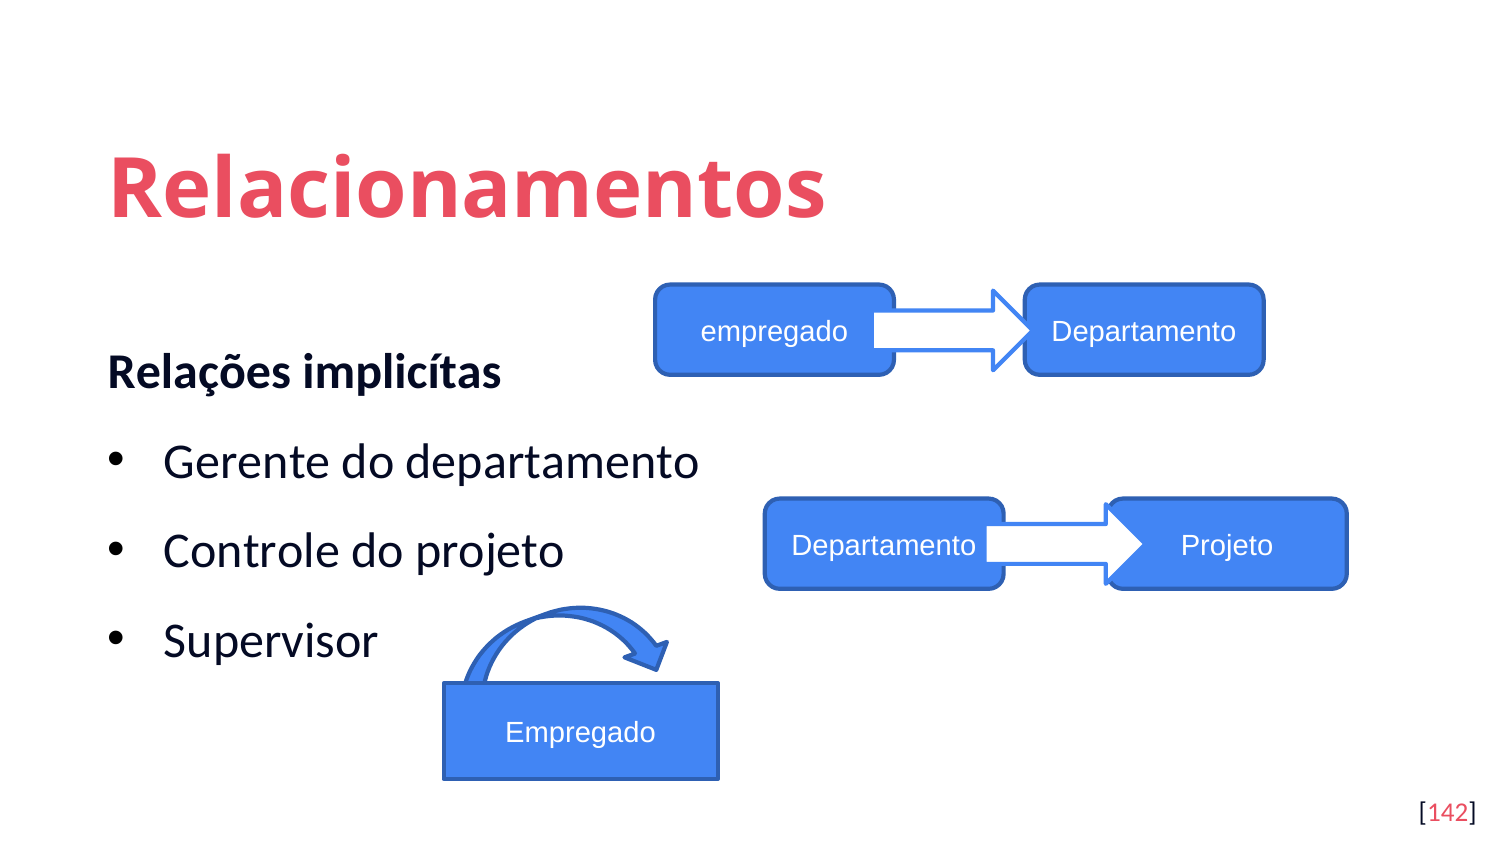

Relacionamentos
Relações implicítas
Gerente do departamento
Controle do projeto
Supervisor
empregado
Departamento
Departamento
Projeto
Empregado